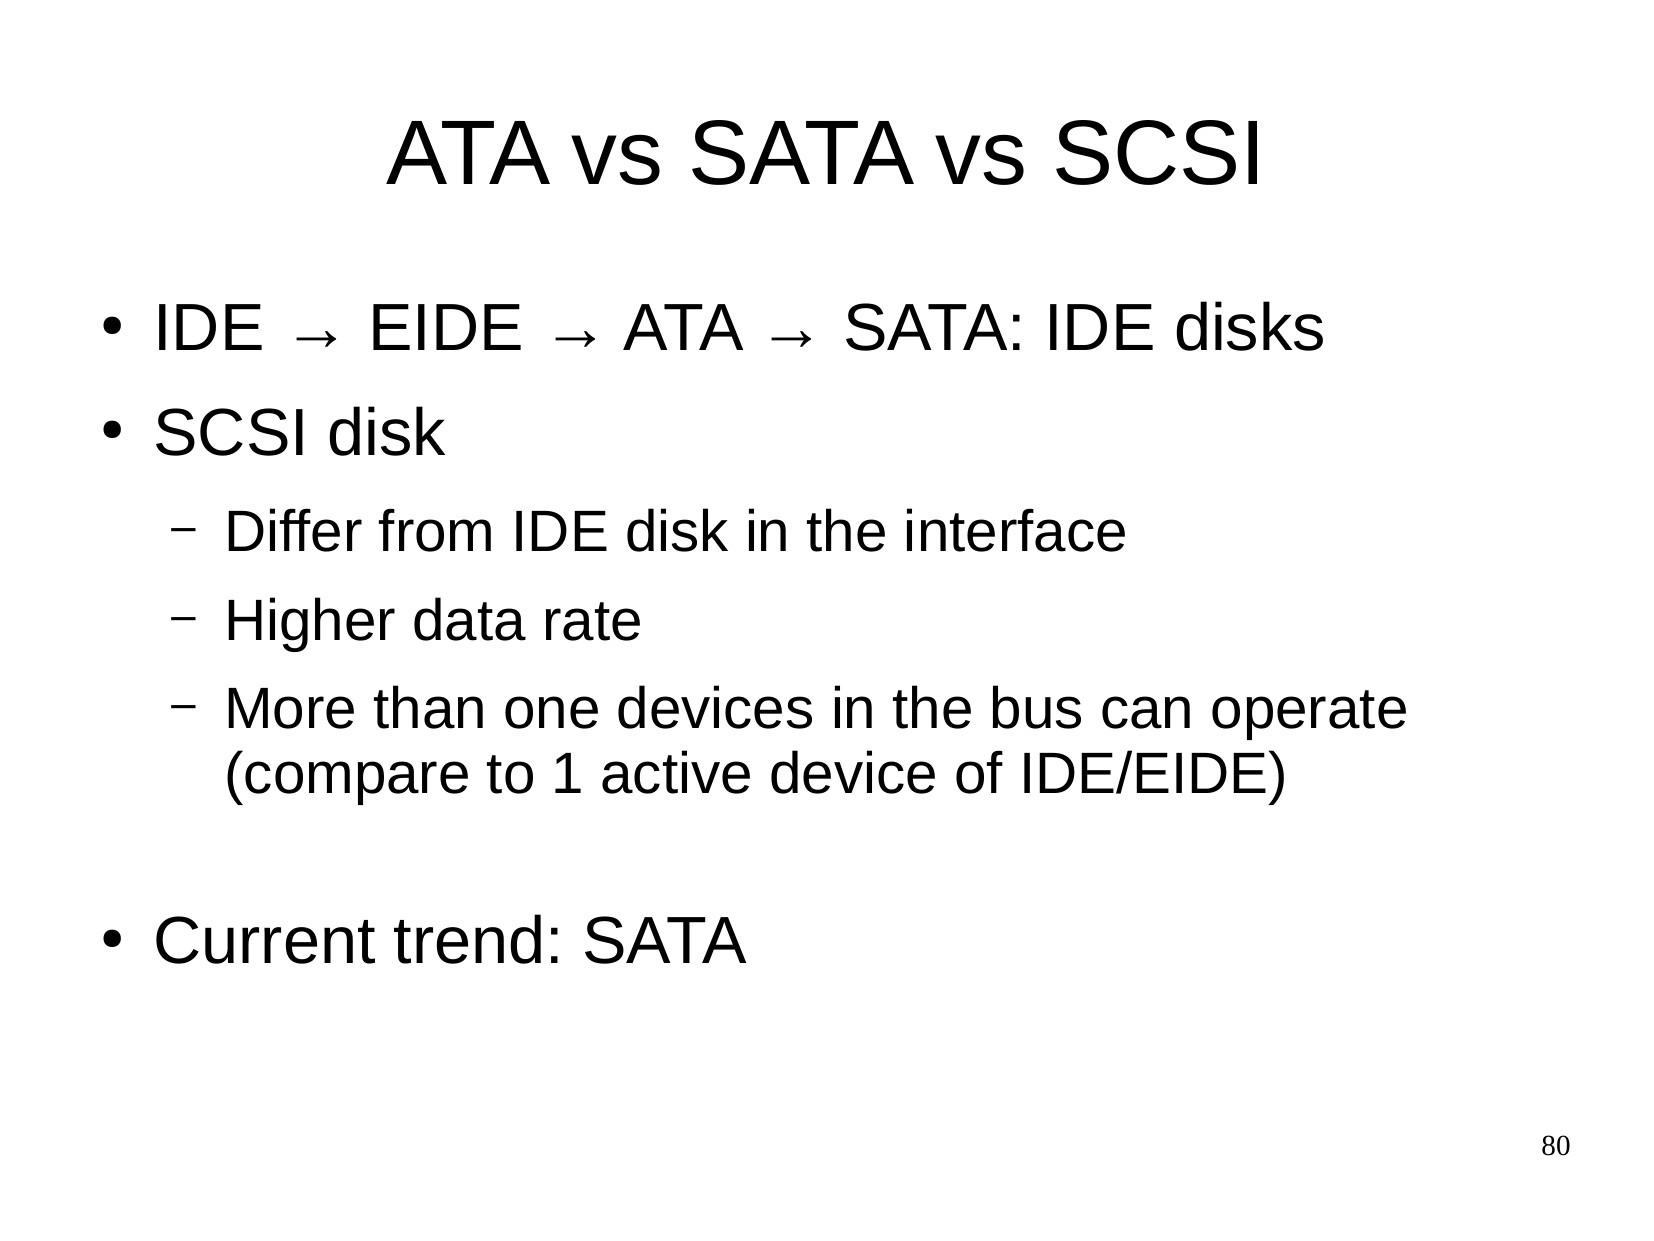

# ATA vs SATA vs SCSI
IDE → EIDE → ATA → SATA: IDE disks
SCSI disk
Differ from IDE disk in the interface
Higher data rate
More than one devices in the bus can operate (compare to 1 active device of IDE/EIDE)
Current trend: SATA
80